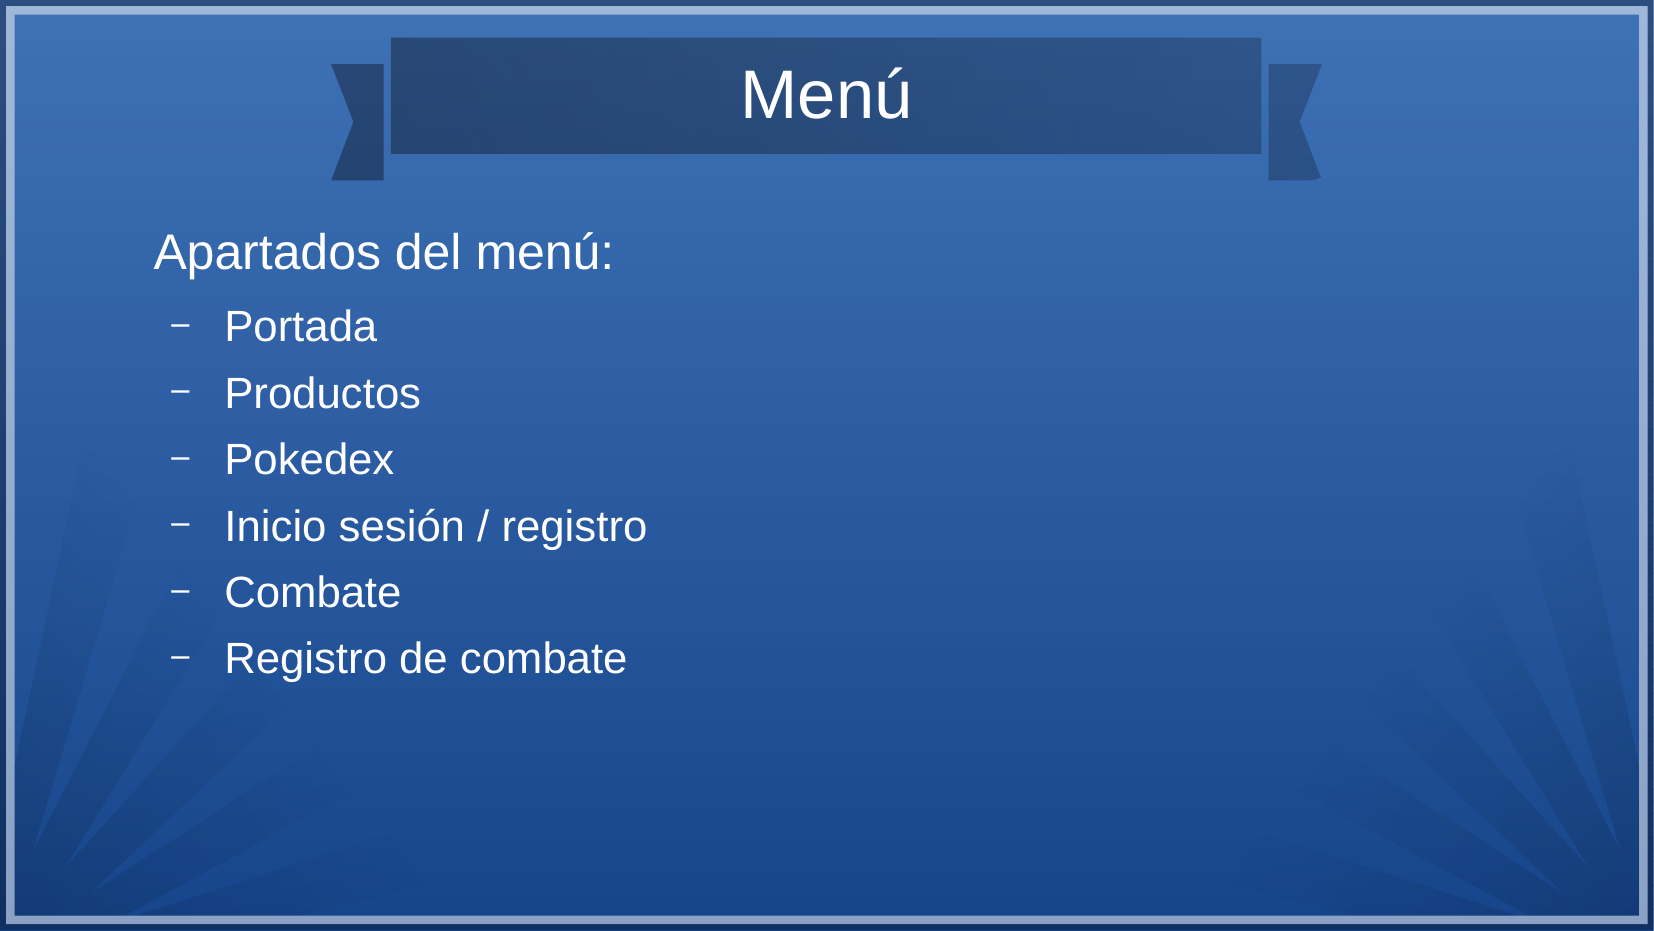

# Menú
Apartados del menú:
Portada
Productos
Pokedex
Inicio sesión / registro
Combate
Registro de combate